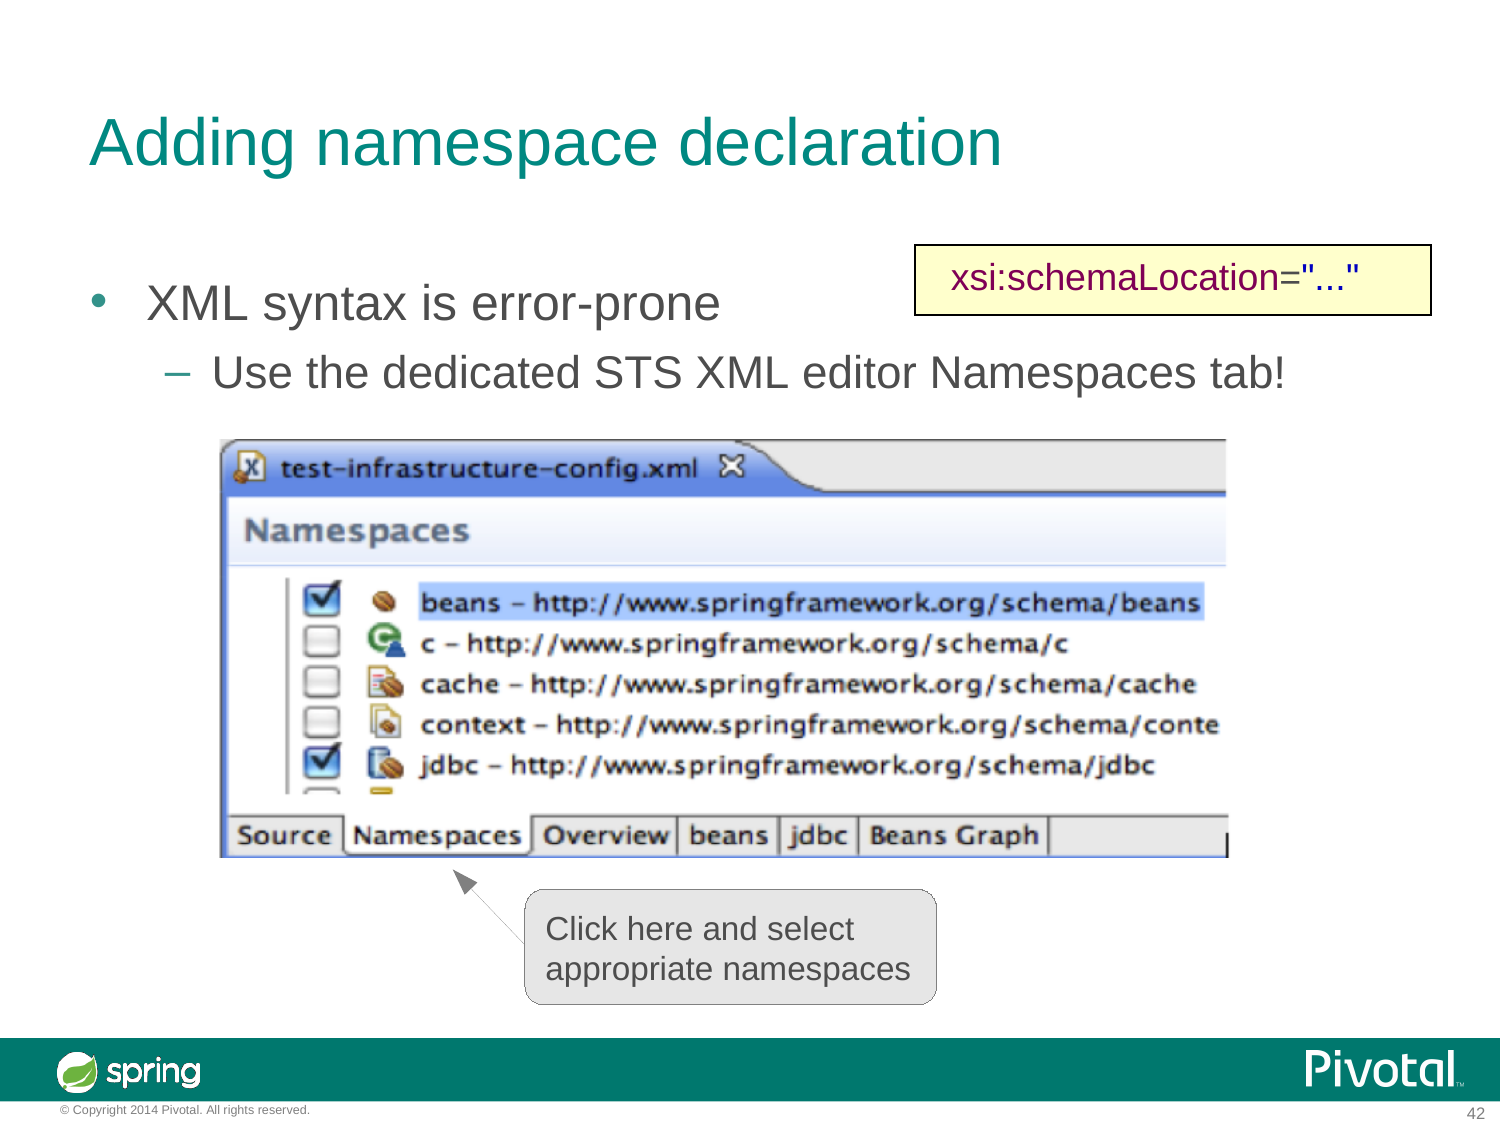

# Adding namespace declaration
 xsi:schemaLocation="..."
XML syntax is error-prone
Use the dedicated STS XML editor Namespaces tab!
Click here and select
appropriate namespaces